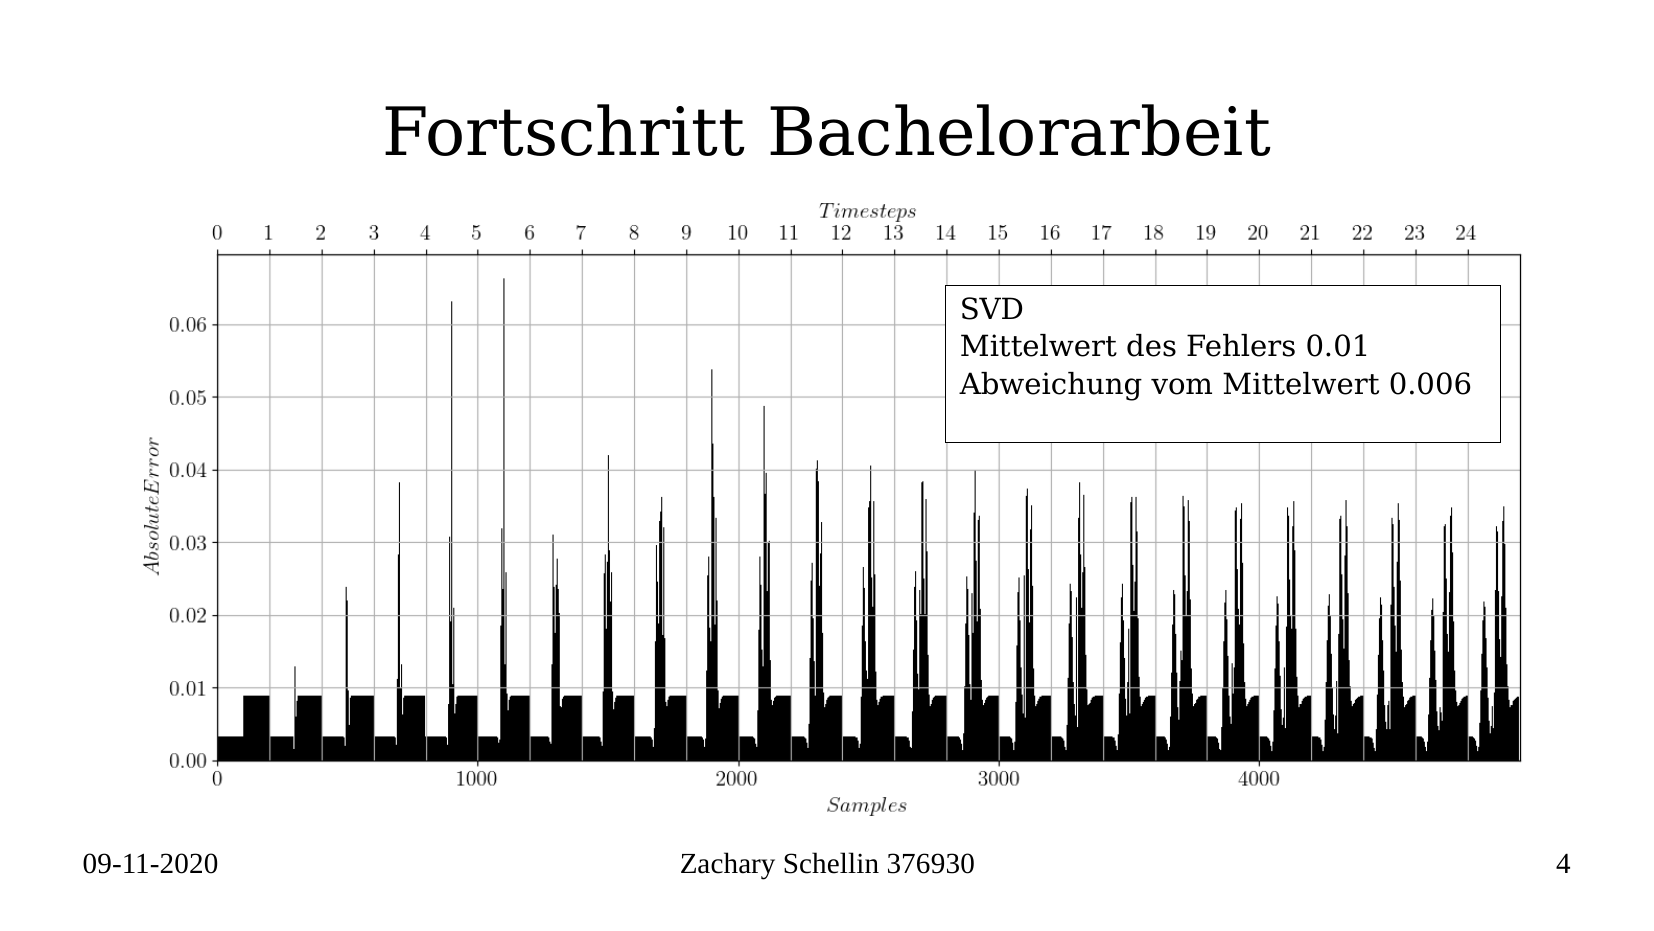

# Fortschritt Bachelorarbeit
SVD
Mittelwert des Fehlers 0.01
Abweichung vom Mittelwert 0.006
09-11-2020
Zachary Schellin 376930
4